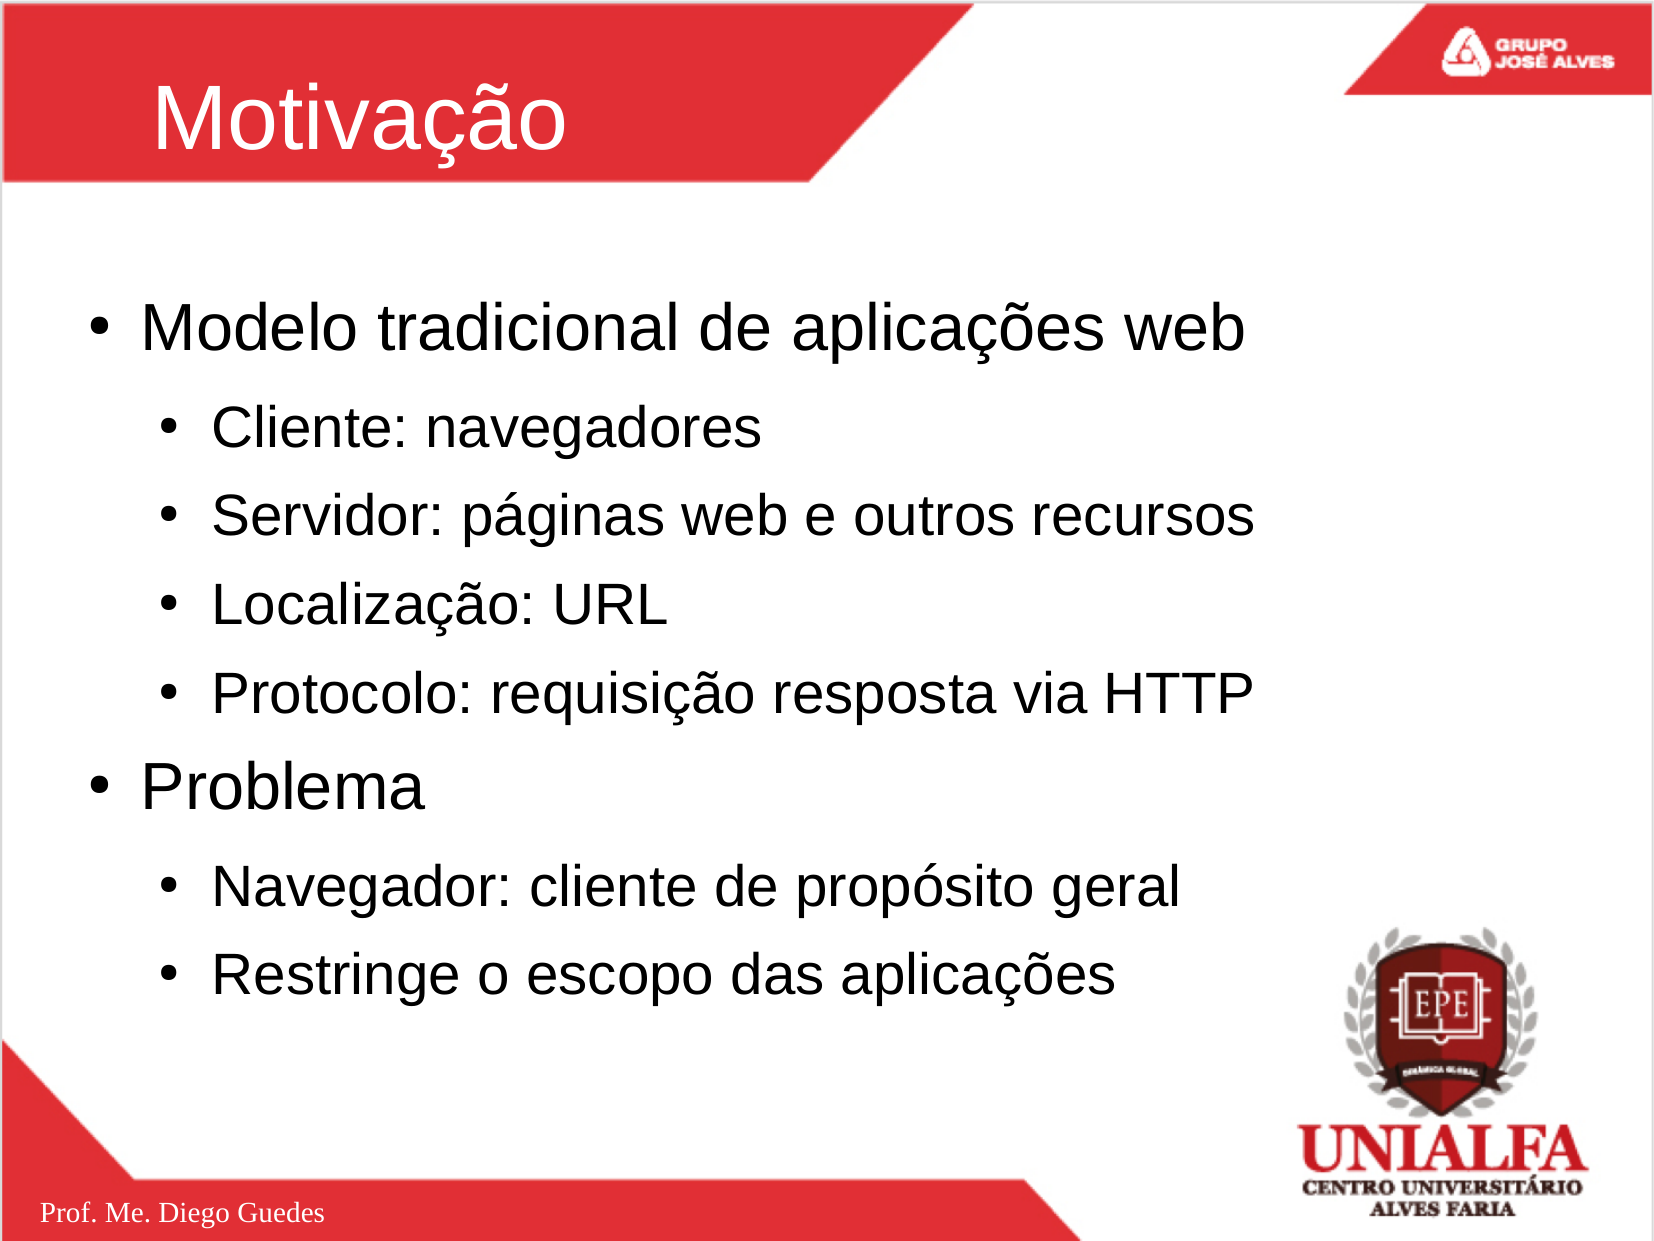

# Motivação
Modelo tradicional de aplicações web
Cliente: navegadores
Servidor: páginas web e outros recursos
Localização: URL
Protocolo: requisição resposta via HTTP
Problema
Navegador: cliente de propósito geral
Restringe o escopo das aplicações